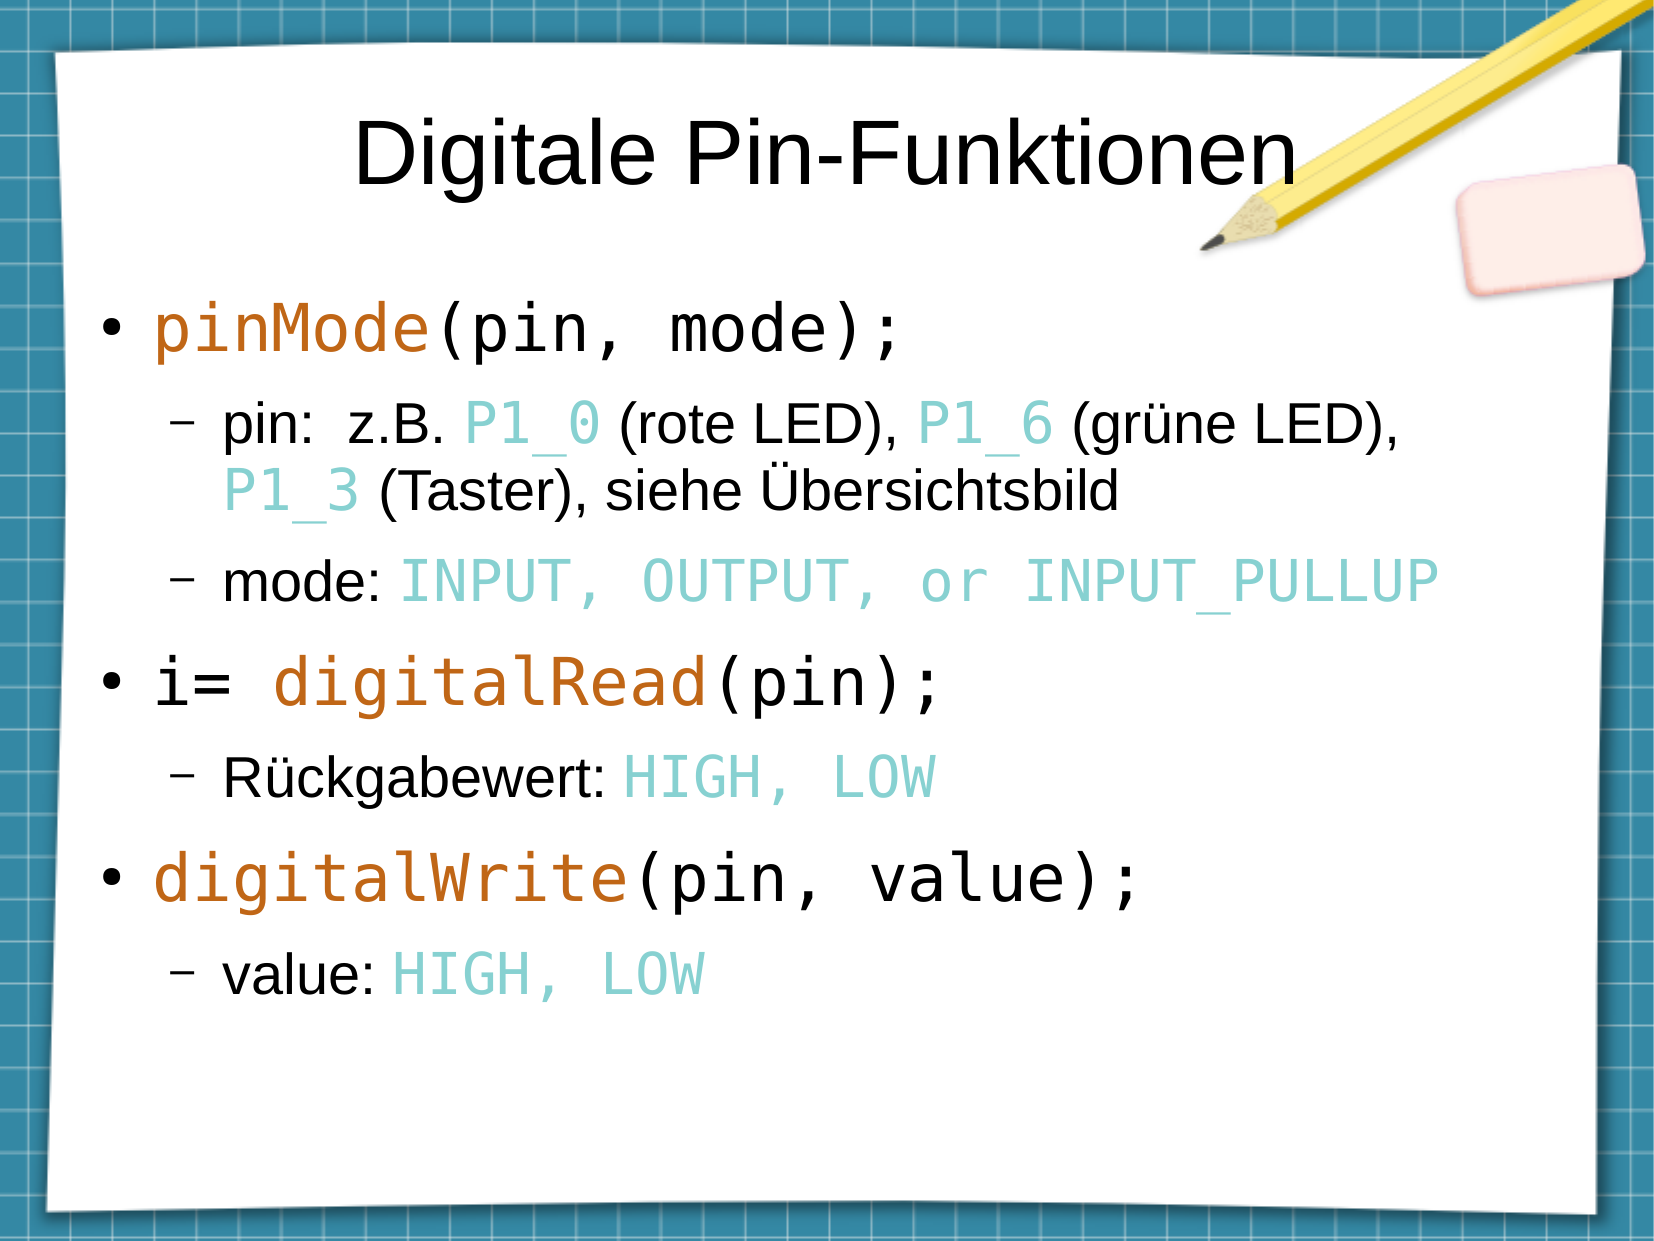

# Digitale Pin-Funktionen
pinMode(pin, mode);
pin: z.B. P1_0 (rote LED), P1_6 (grüne LED),
P1_3 (Taster), siehe Übersichtsbild
mode: INPUT, OUTPUT, or INPUT_PULLUP
i= digitalRead(pin);
Rückgabewert: HIGH, LOW
digitalWrite(pin, value);
value: HIGH, LOW